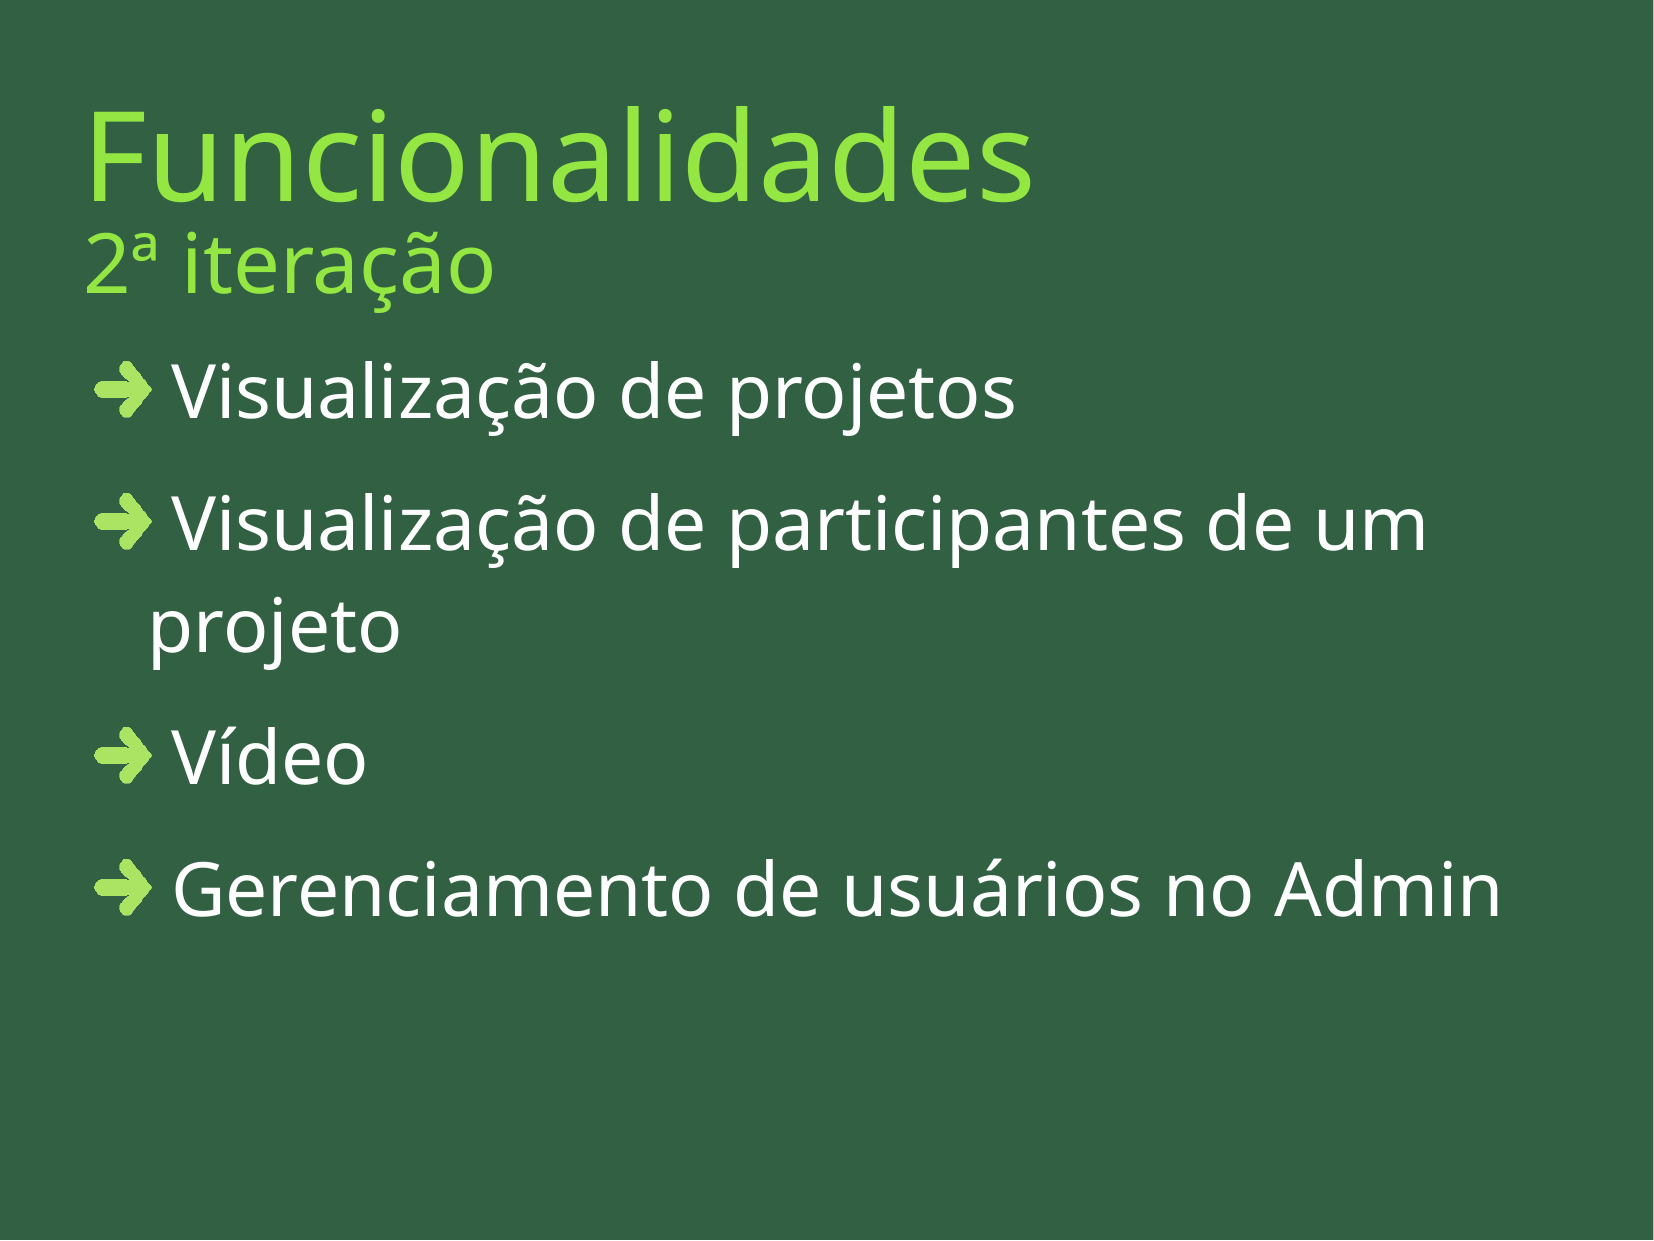

# Funcionalidades
2ª iteração
 Visualização de projetos
 Visualização de participantes de um projeto
 Vídeo
 Gerenciamento de usuários no Admin
 Autenticação no sistema
 Cadastro de usuário
 Criação, edição e visualização de perfil
 Interface administrativa